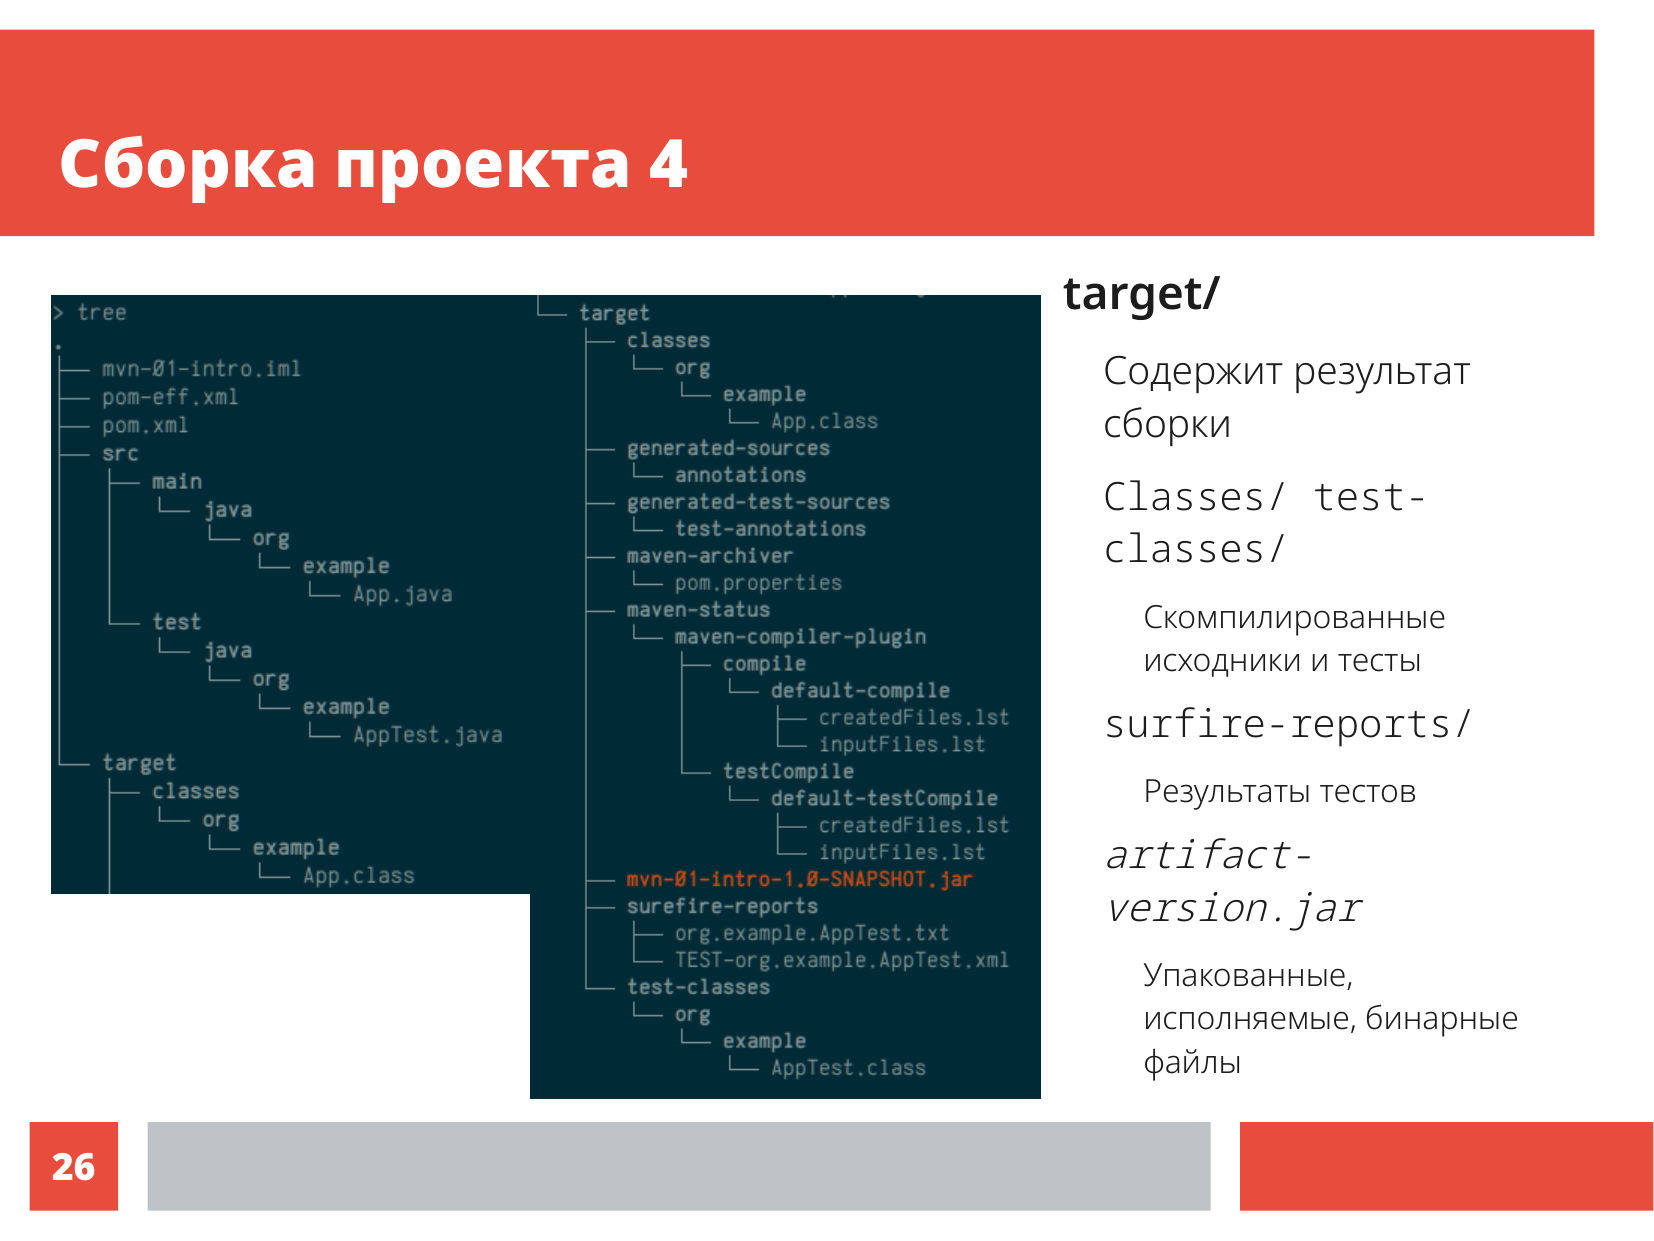

# Сборка проекта 4
target/
Содержит результат сборки
Classes/ test-classes/
Скомпилированные исходники и тесты
surfire-reports/
Результаты тестов
artifact-version.jar
Упакованные, исполняемые, бинарные файлы
26